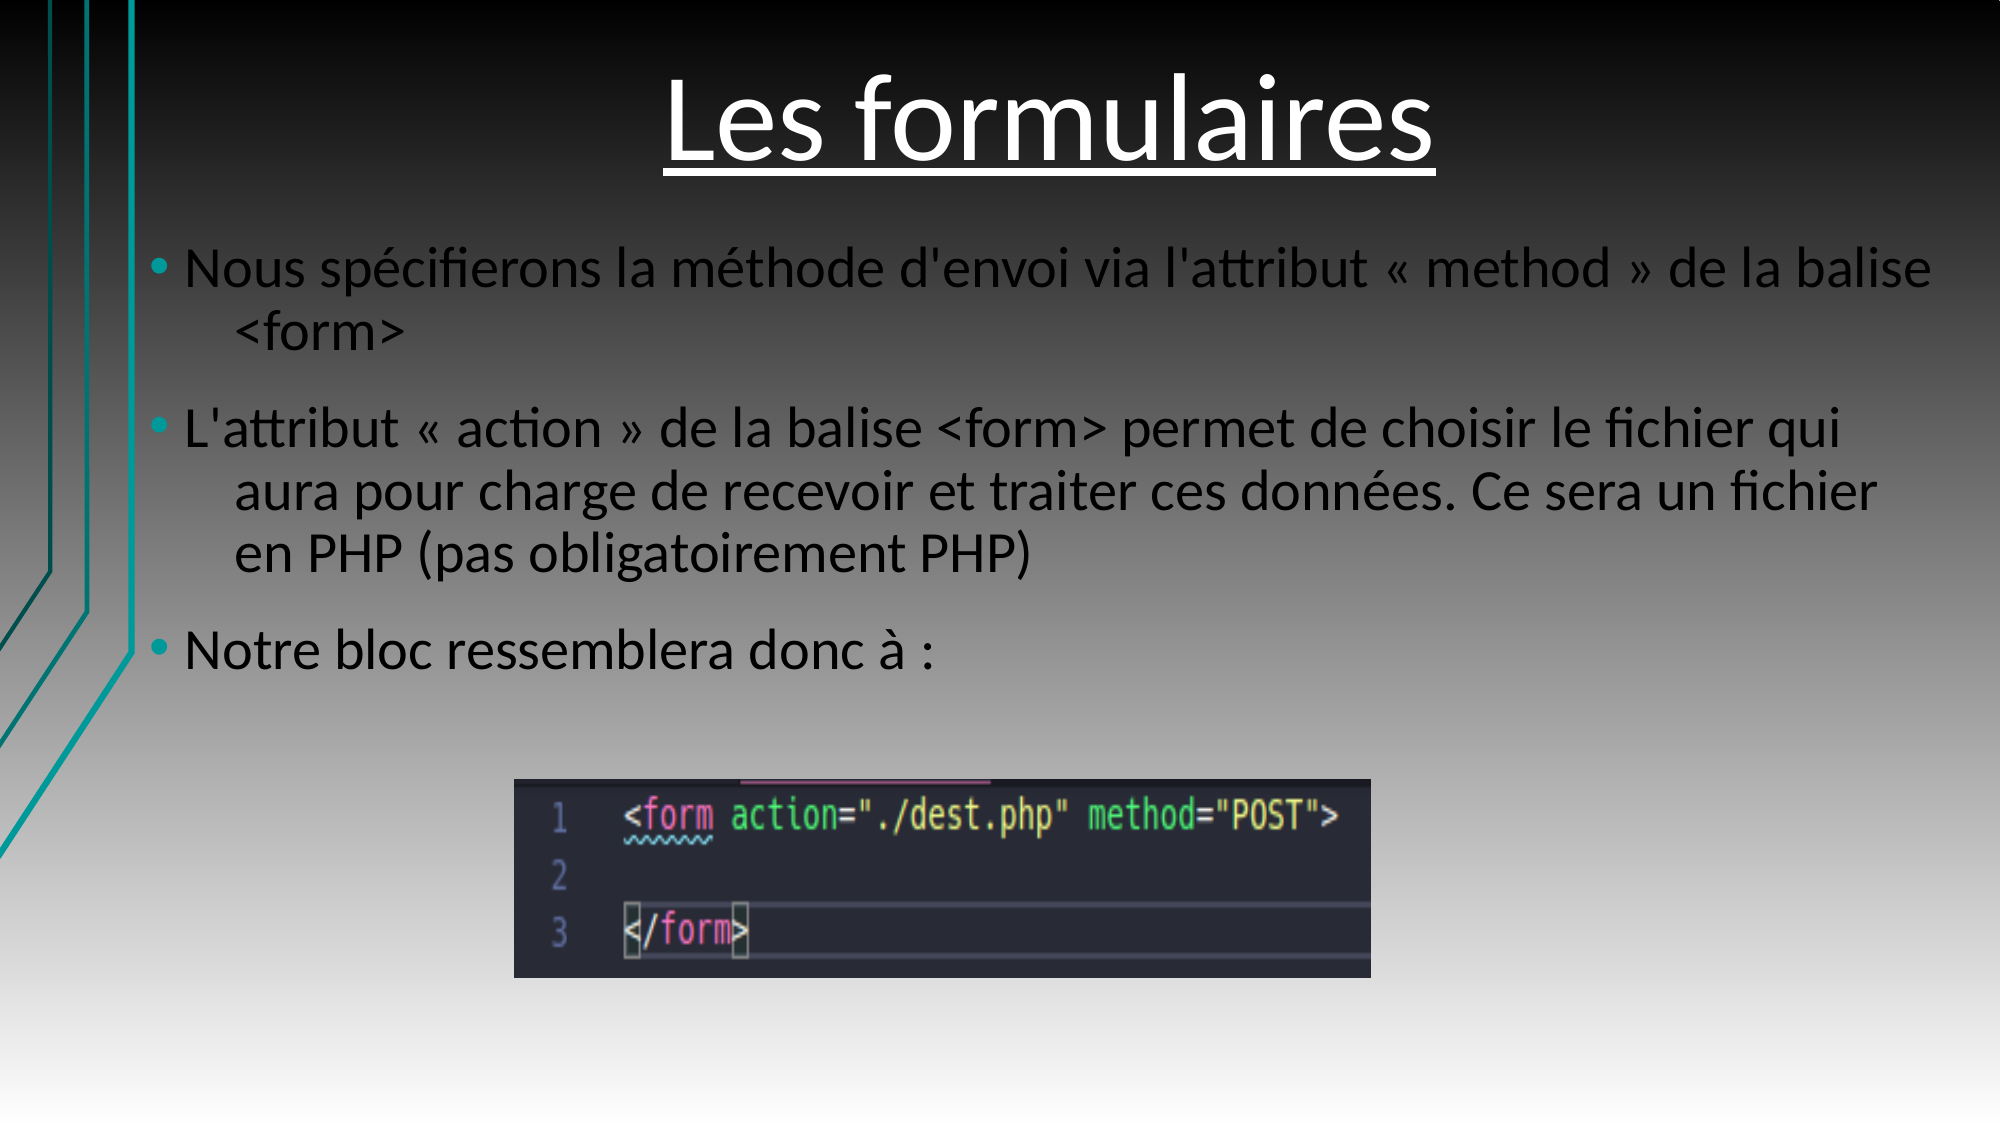

# Les formulaires
Nous spécifierons la méthode d'envoi via l'attribut « method » de la balise <form>
L'attribut « action » de la balise <form> permet de choisir le fichier qui aura pour charge de recevoir et traiter ces données. Ce sera un fichier en PHP (pas obligatoirement PHP)
Notre bloc ressemblera donc à :